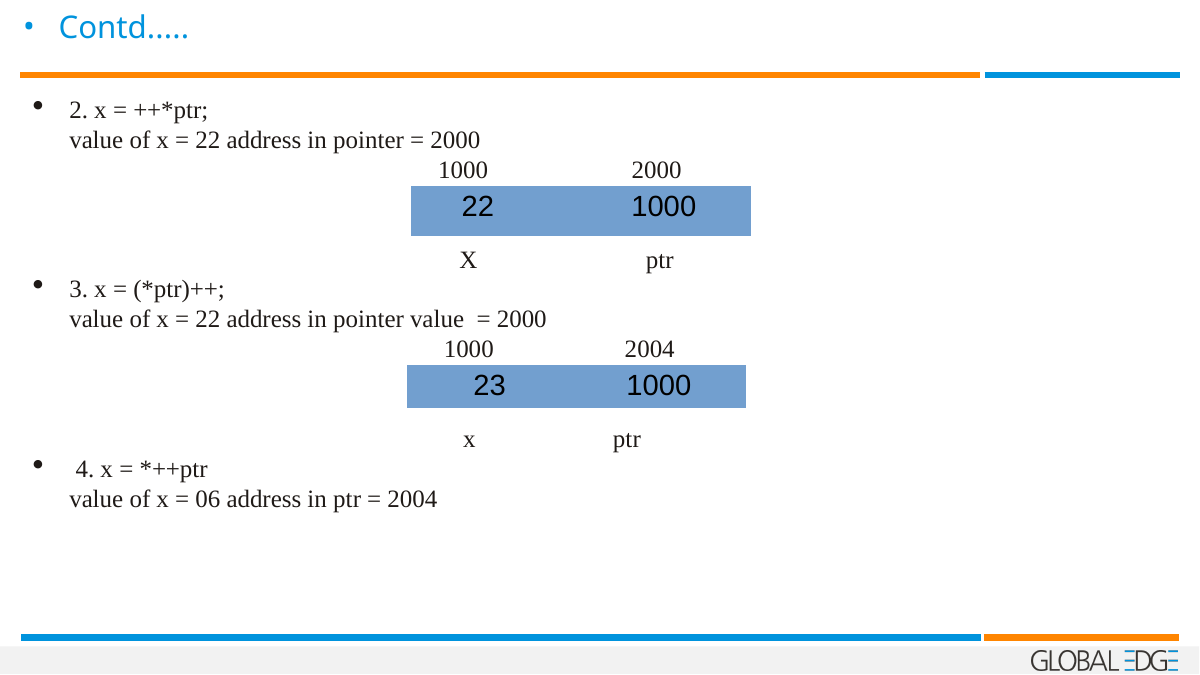

Contd.....
2. x = ++*ptr;
value of x = 22 address in pointer = 2000
 1000 2000
					 X ptr
3. x = (*ptr)++;
value of x = 22 address in pointer value = 2000 1000 2004
 x ptr
 4. x = *++ptr
value of x = 06 address in ptr = 2004
| 22 | 06 |
| --- | --- |
| 22 | 1000 |
| --- | --- |
| 23 | 1000 |
| --- | --- |